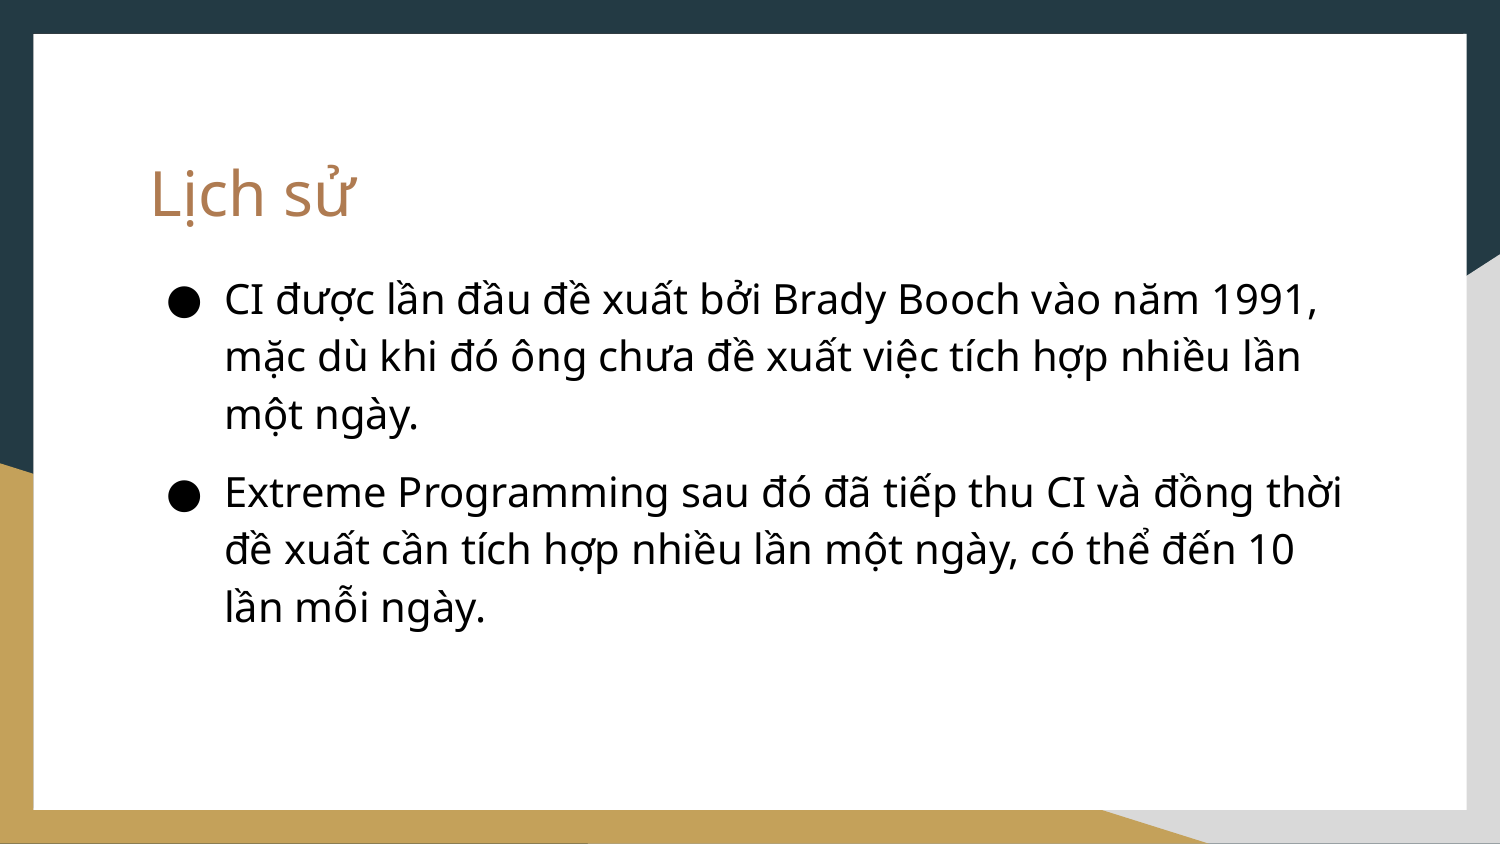

# Lịch sử
CI được lần đầu đề xuất bởi Brady Booch vào năm 1991, mặc dù khi đó ông chưa đề xuất việc tích hợp nhiều lần một ngày.
Extreme Programming sau đó đã tiếp thu CI và đồng thời đề xuất cần tích hợp nhiều lần một ngày, có thể đến 10 lần mỗi ngày.